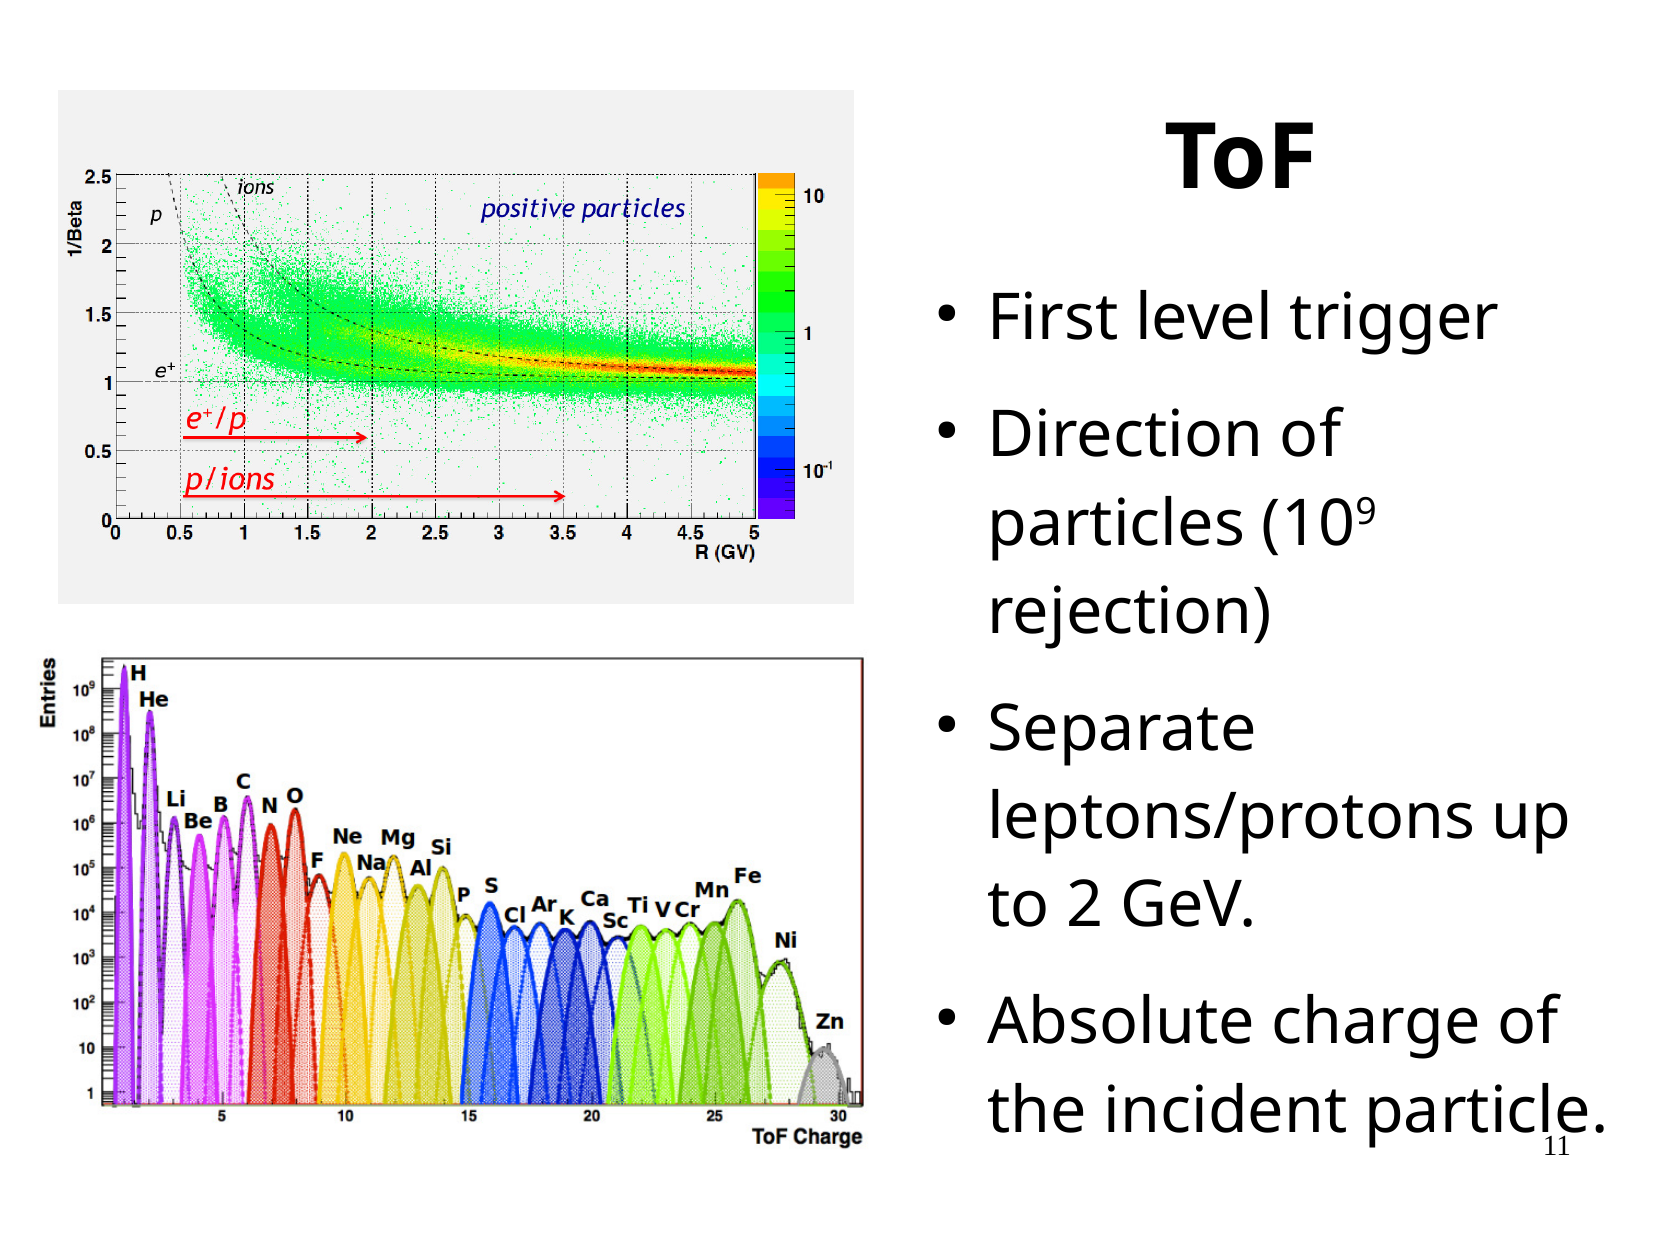

# ToF
First level trigger
Direction of particles (109 rejection)
Separate leptons/protons up to 2 GeV.
Absolute charge of the incident particle.
11